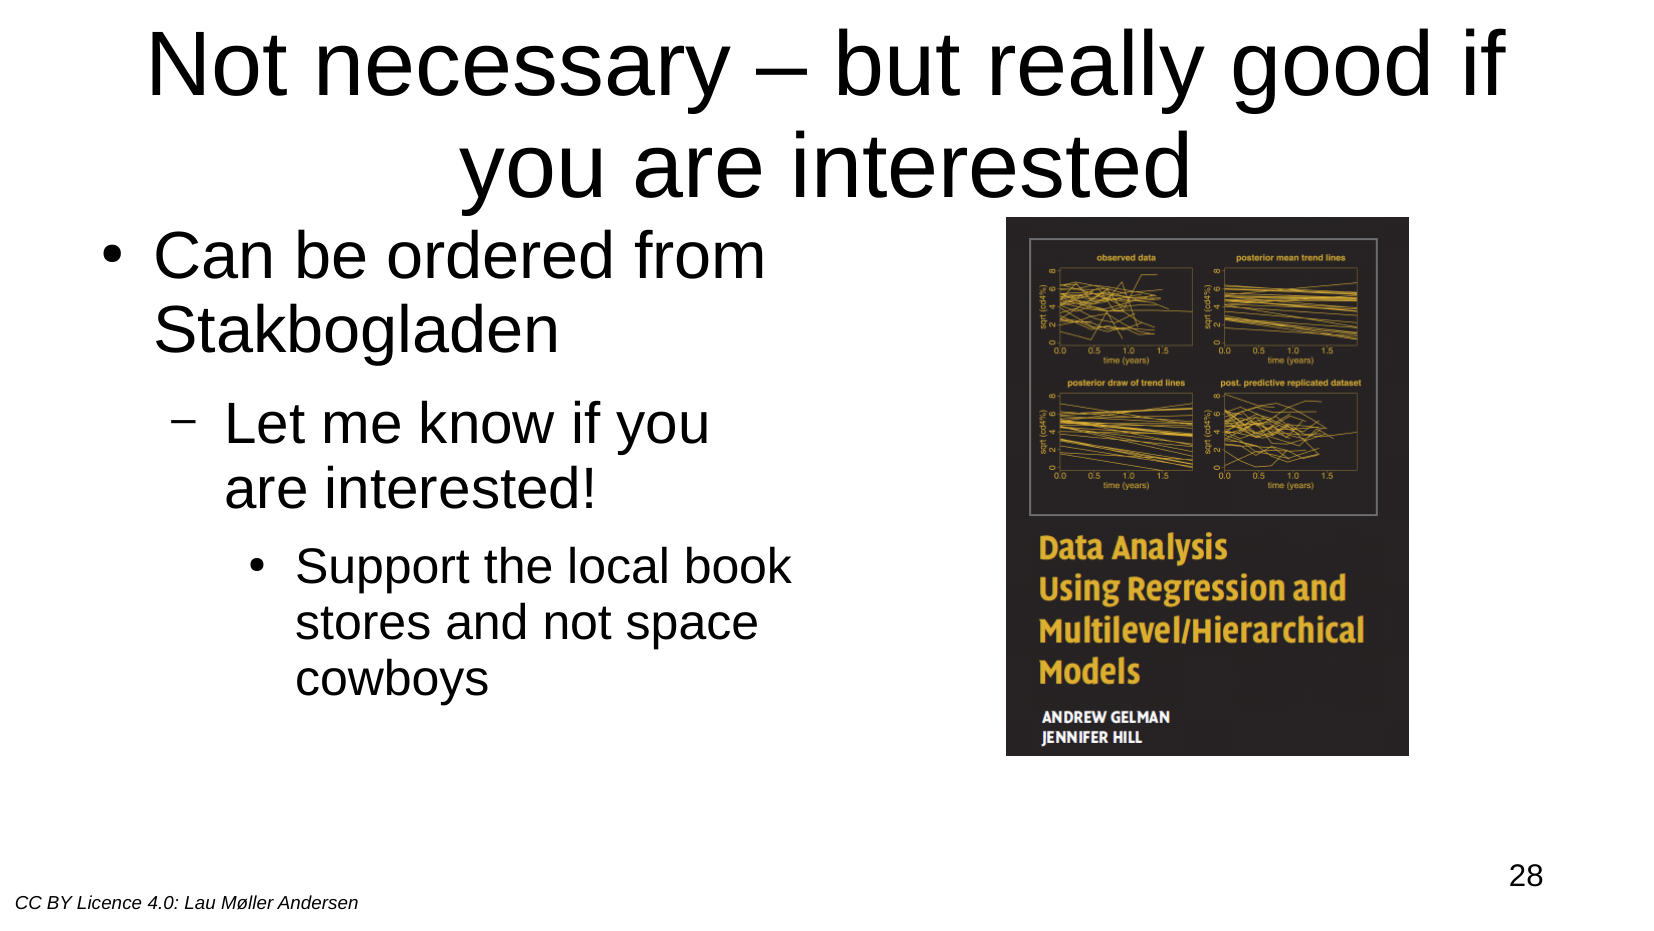

# Not necessary – but really good if you are interested
Can be ordered from Stakbogladen
Let me know if you are interested!
Support the local book stores and not space cowboys
CC BY Licence 4.0: Lau Møller Andersen